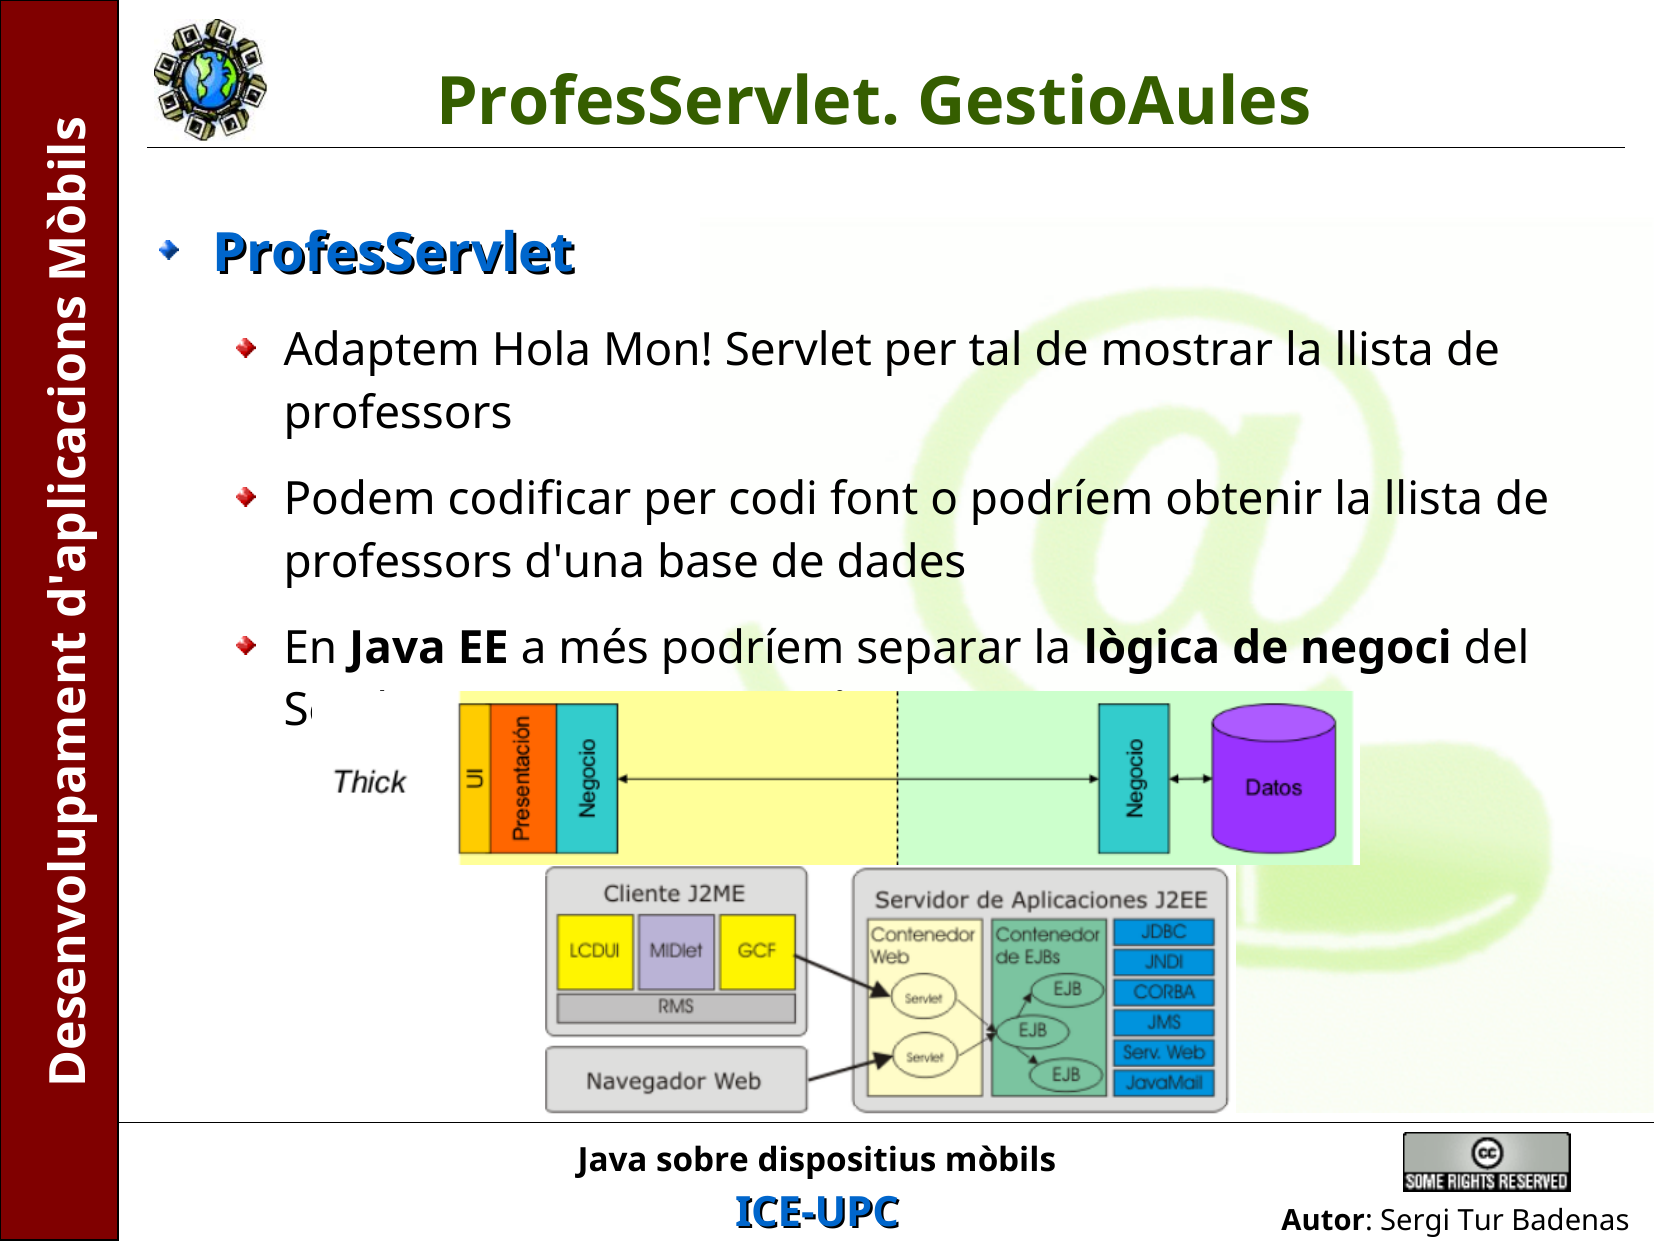

# ProfesServlet. GestioAules
ProfesServlet
Adaptem Hola Mon! Servlet per tal de mostrar la llista de professors
Podem codificar per codi font o podríem obtenir la llista de professors d'una base de dades
En Java EE a més podríem separar la lògica de negoci del Servlet creant un Enterprise Java Bean (EJB)